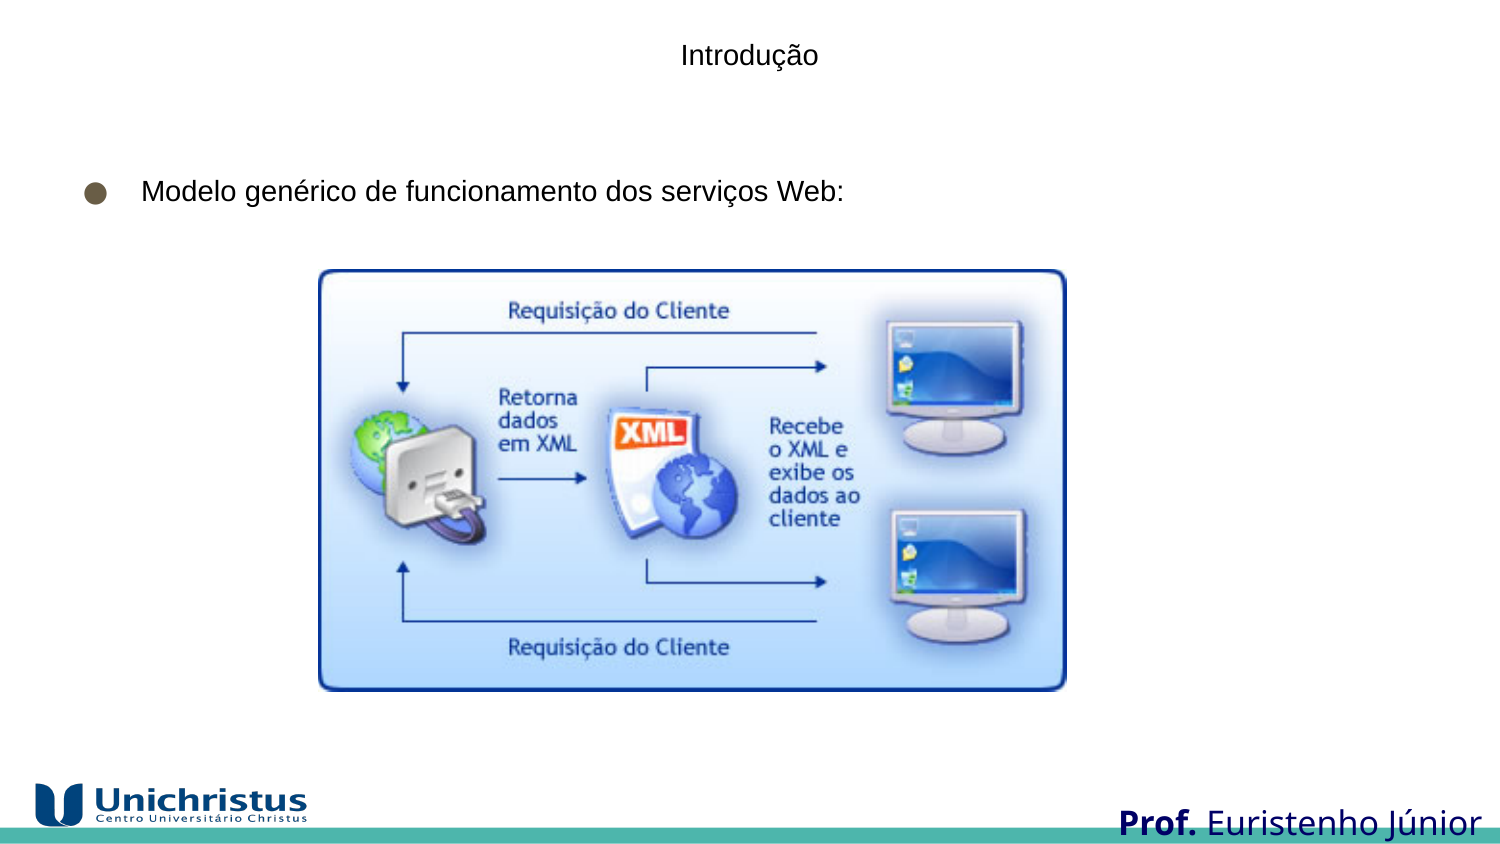

# Introdução
Modelo genérico de funcionamento dos serviços Web:
Prof. Euristenho Júnior